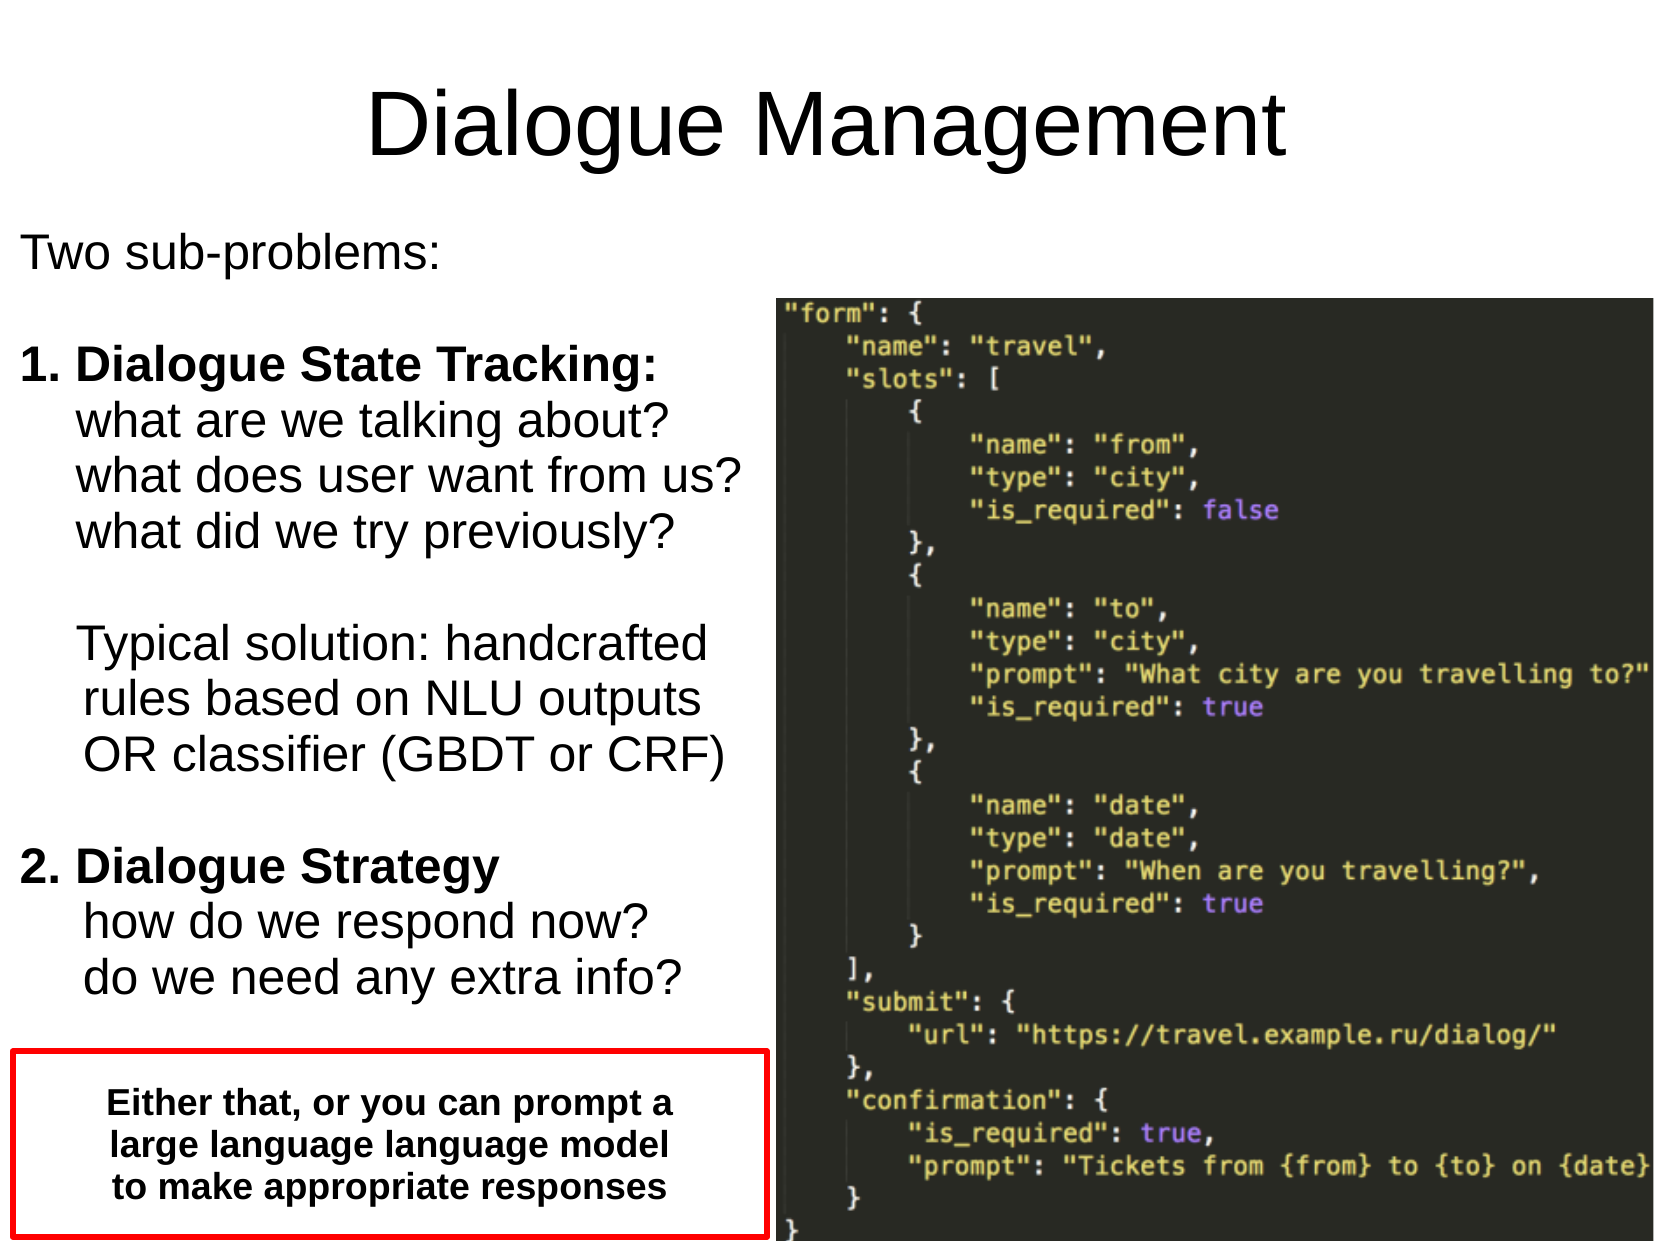

# Dialogue Management
Two sub-problems:
1. Dialogue State Tracking:
 what are we talking about?
 what does user want from us?
 what did we try previously?
 Typical solution: handcrafted
 rules based on NLU outputs
 OR classifier (GBDT or CRF)
2. Dialogue Strategy
 how do we respond now?
 do we need any extra info?
 Typical solution: handcrafted
 slots, choose one at random
 OR with reinforcement learning
D
Either that, or you can prompt a
large language language model
to make appropriate responses